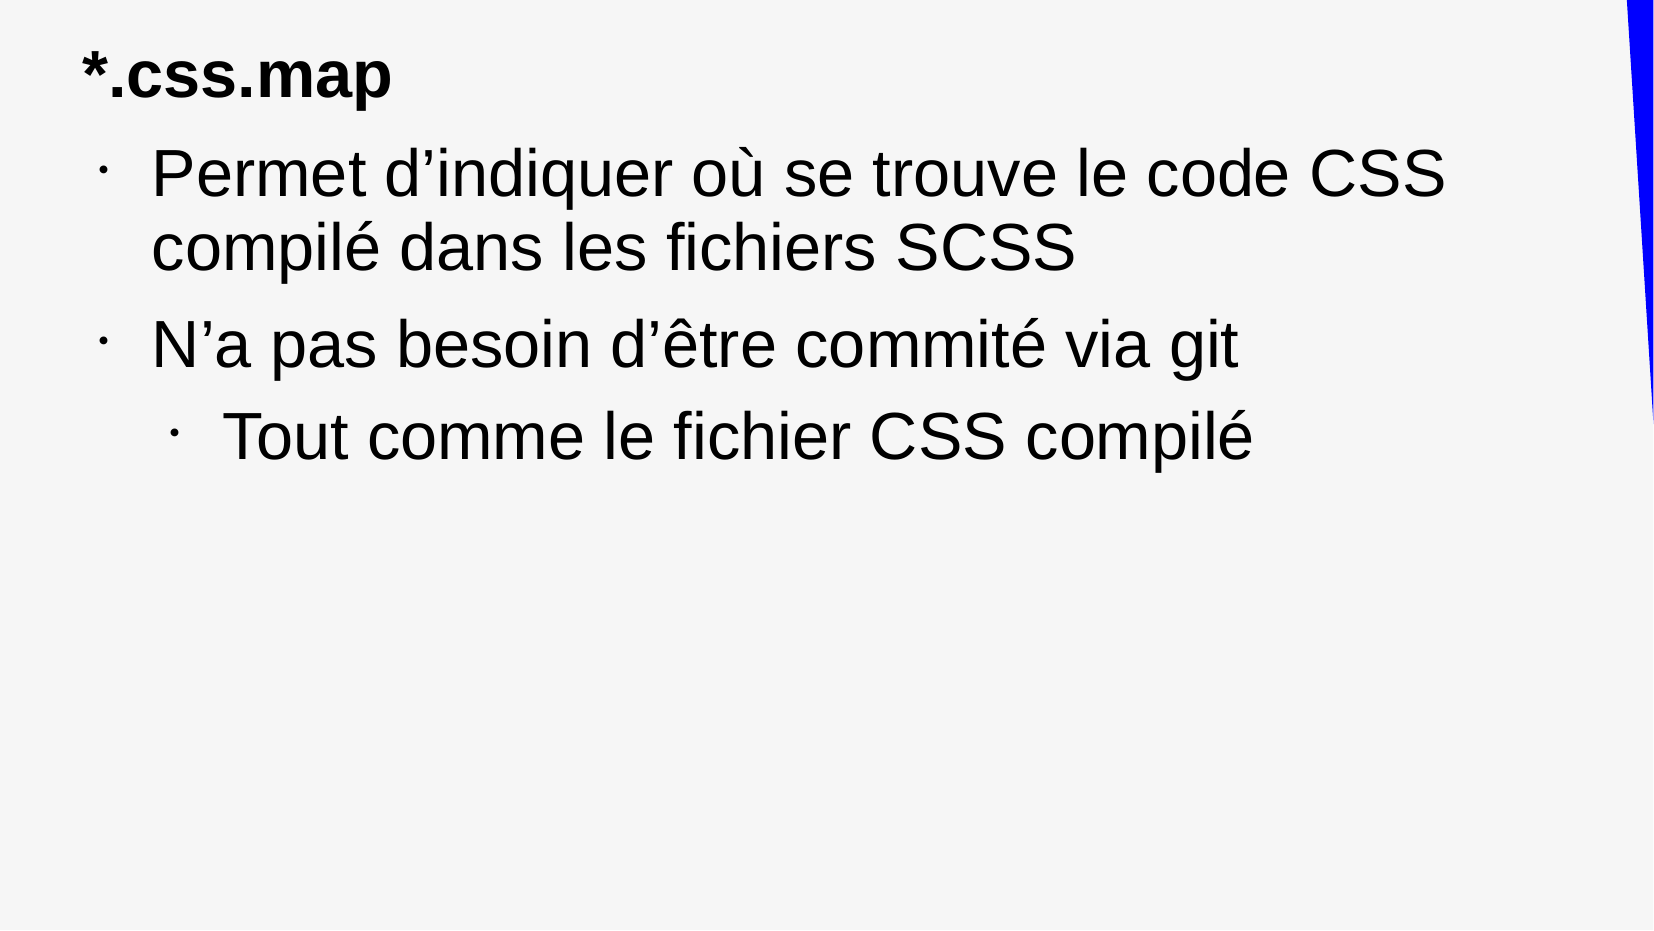

# *.css.map
Permet d’indiquer où se trouve le code CSS compilé dans les fichiers SCSS
N’a pas besoin d’être commité via git
Tout comme le fichier CSS compilé